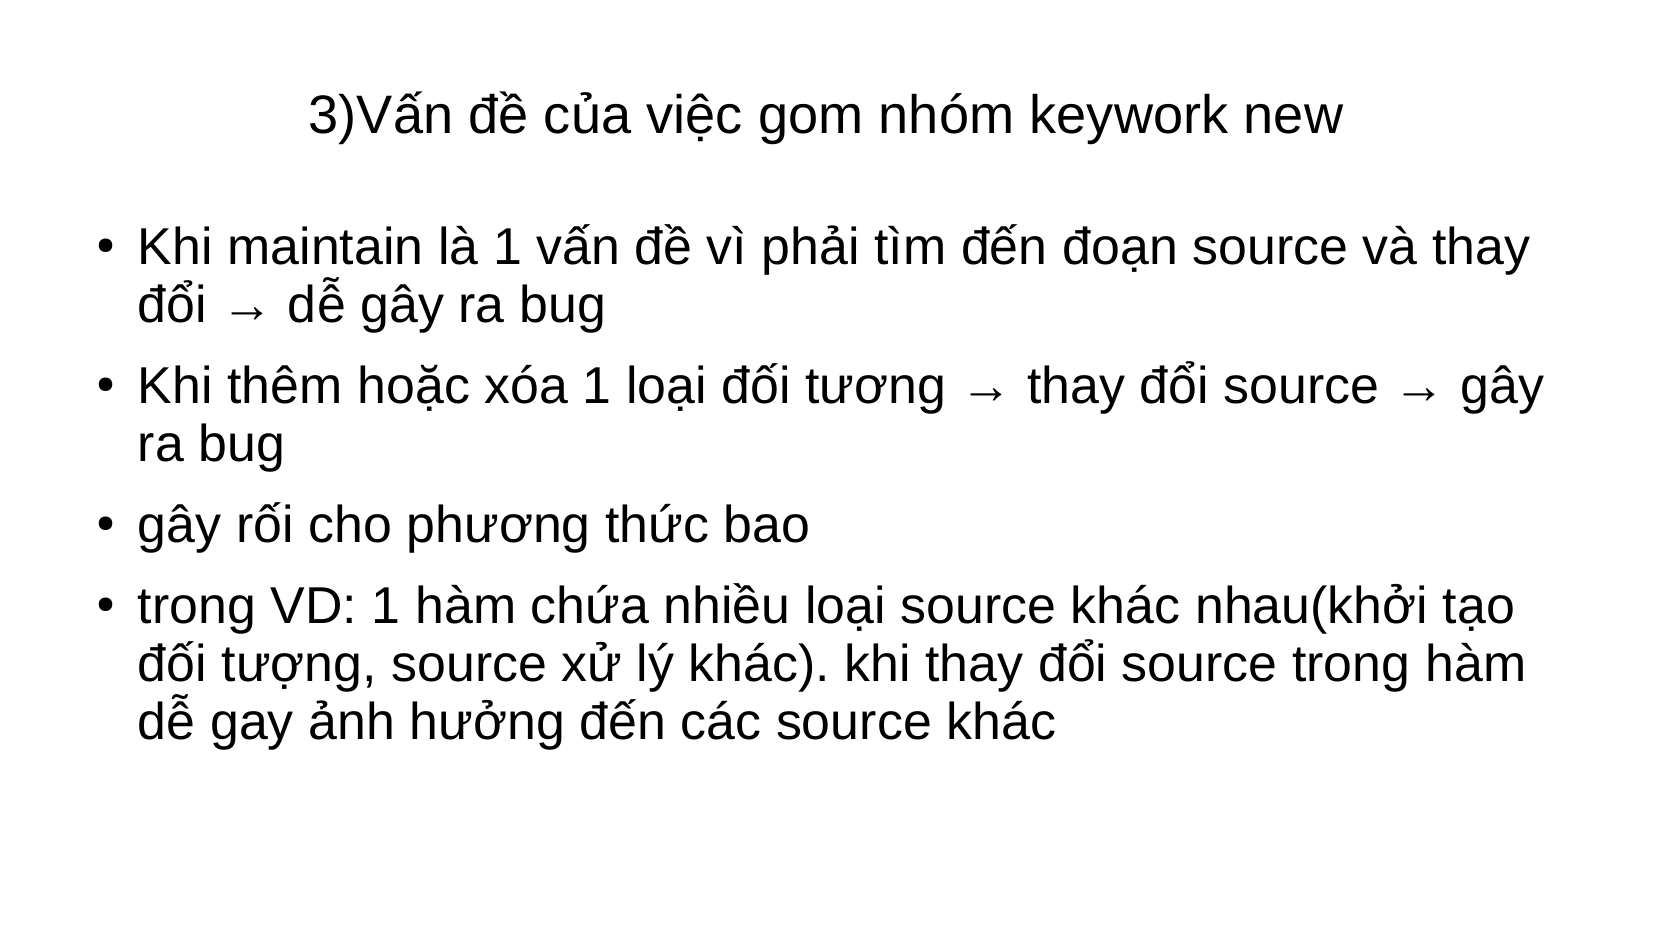

# 3)Vấn đề của việc gom nhóm keywork new
Khi maintain là 1 vấn đề vì phải tìm đến đoạn source và thay đổi → dễ gây ra bug
Khi thêm hoặc xóa 1 loại đối tương → thay đổi source → gây ra bug
gây rối cho phương thức bao
trong VD: 1 hàm chứa nhiều loại source khác nhau(khởi tạo đối tượng, source xử lý khác). khi thay đổi source trong hàm dễ gay ảnh hưởng đến các source khác